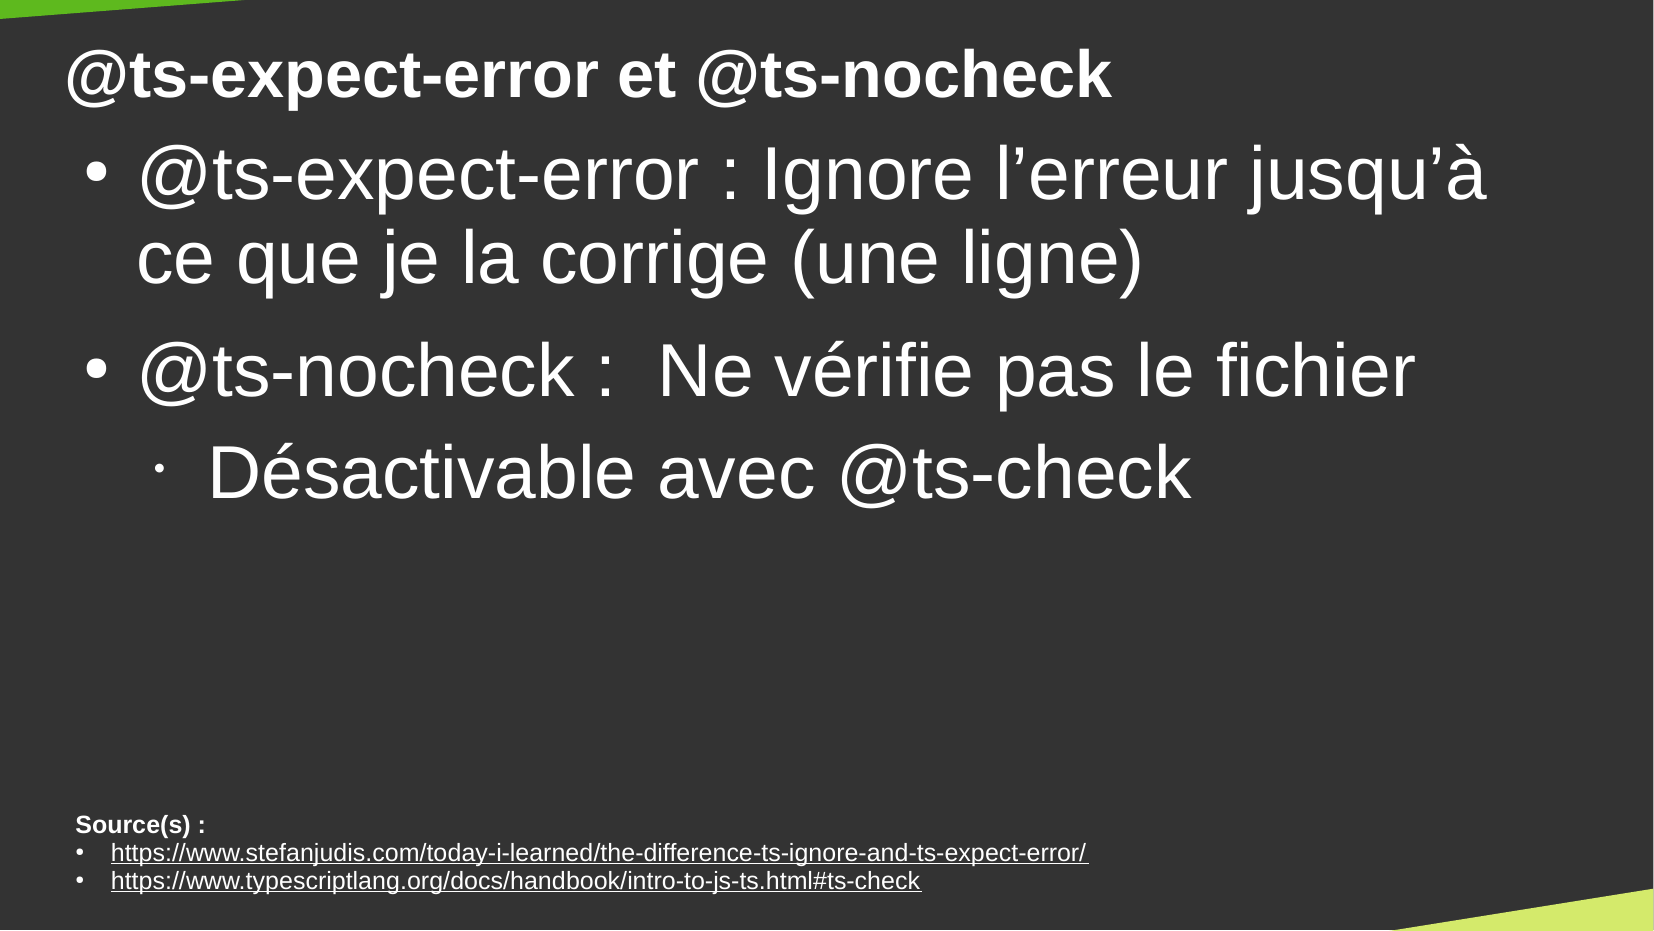

# @ts-expect-error et @ts-nocheck
@ts-expect-error : Ignore l’erreur jusqu’à ce que je la corrige (une ligne)
@ts-nocheck : Ne vérifie pas le fichier
Désactivable avec @ts-check
Source(s) :
https://www.stefanjudis.com/today-i-learned/the-difference-ts-ignore-and-ts-expect-error/
https://www.typescriptlang.org/docs/handbook/intro-to-js-ts.html#ts-check